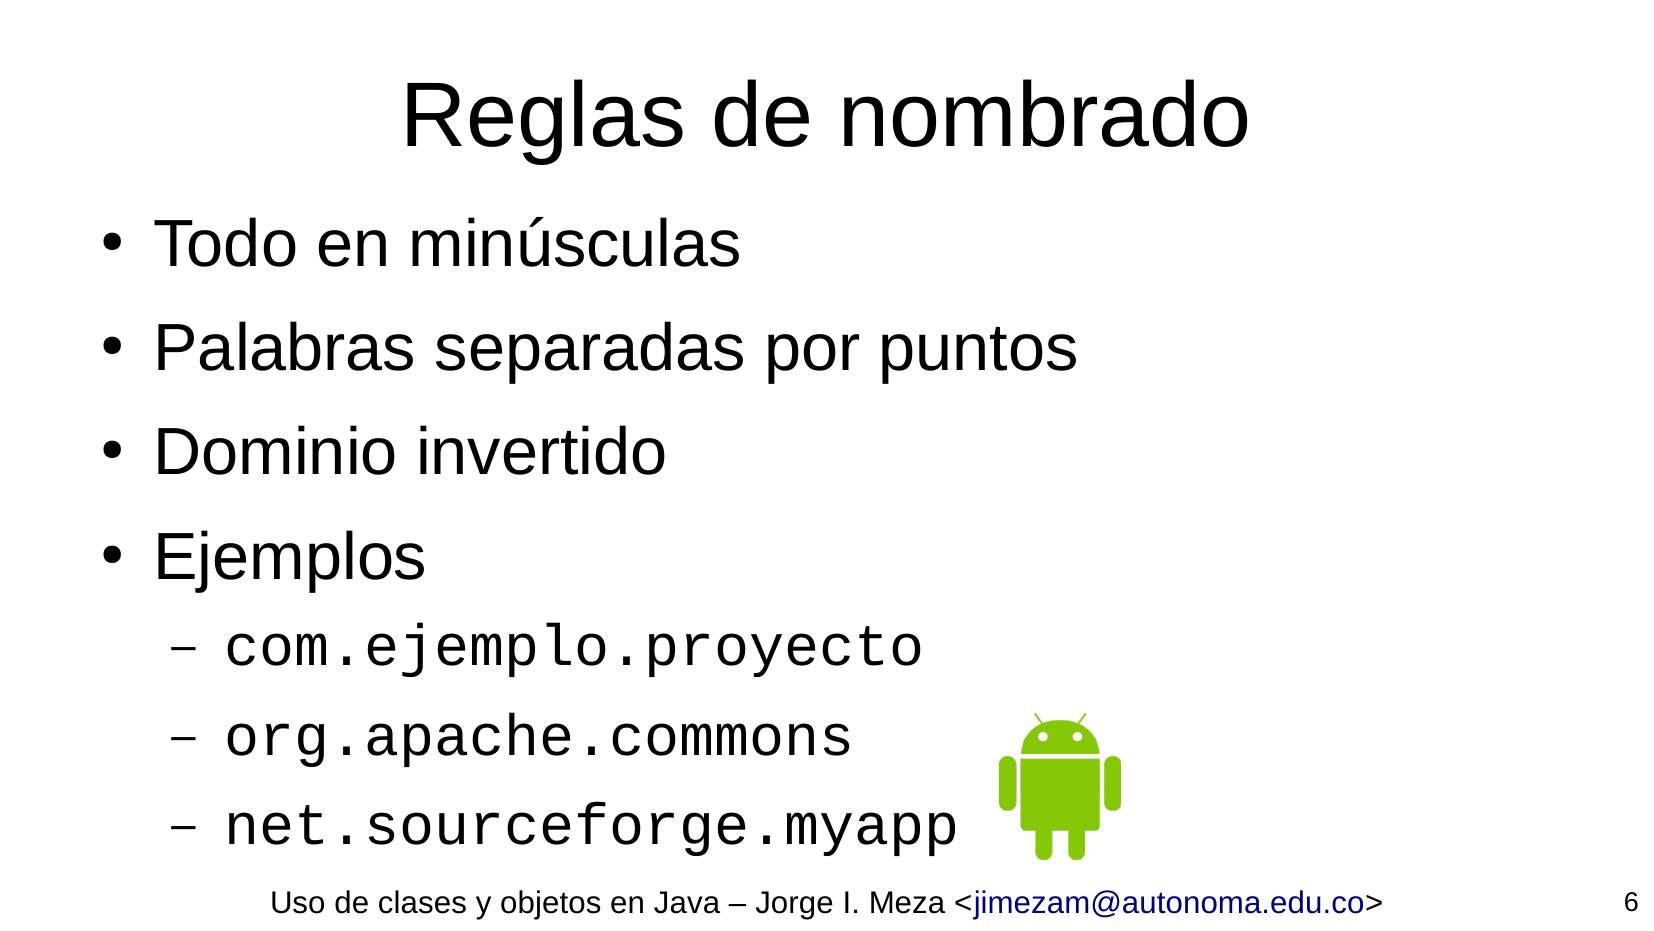

# Reglas de nombrado
Todo en minúsculas
Palabras separadas por puntos
Dominio invertido
Ejemplos
com.ejemplo.proyecto
org.apache.commons
net.sourceforge.myapp